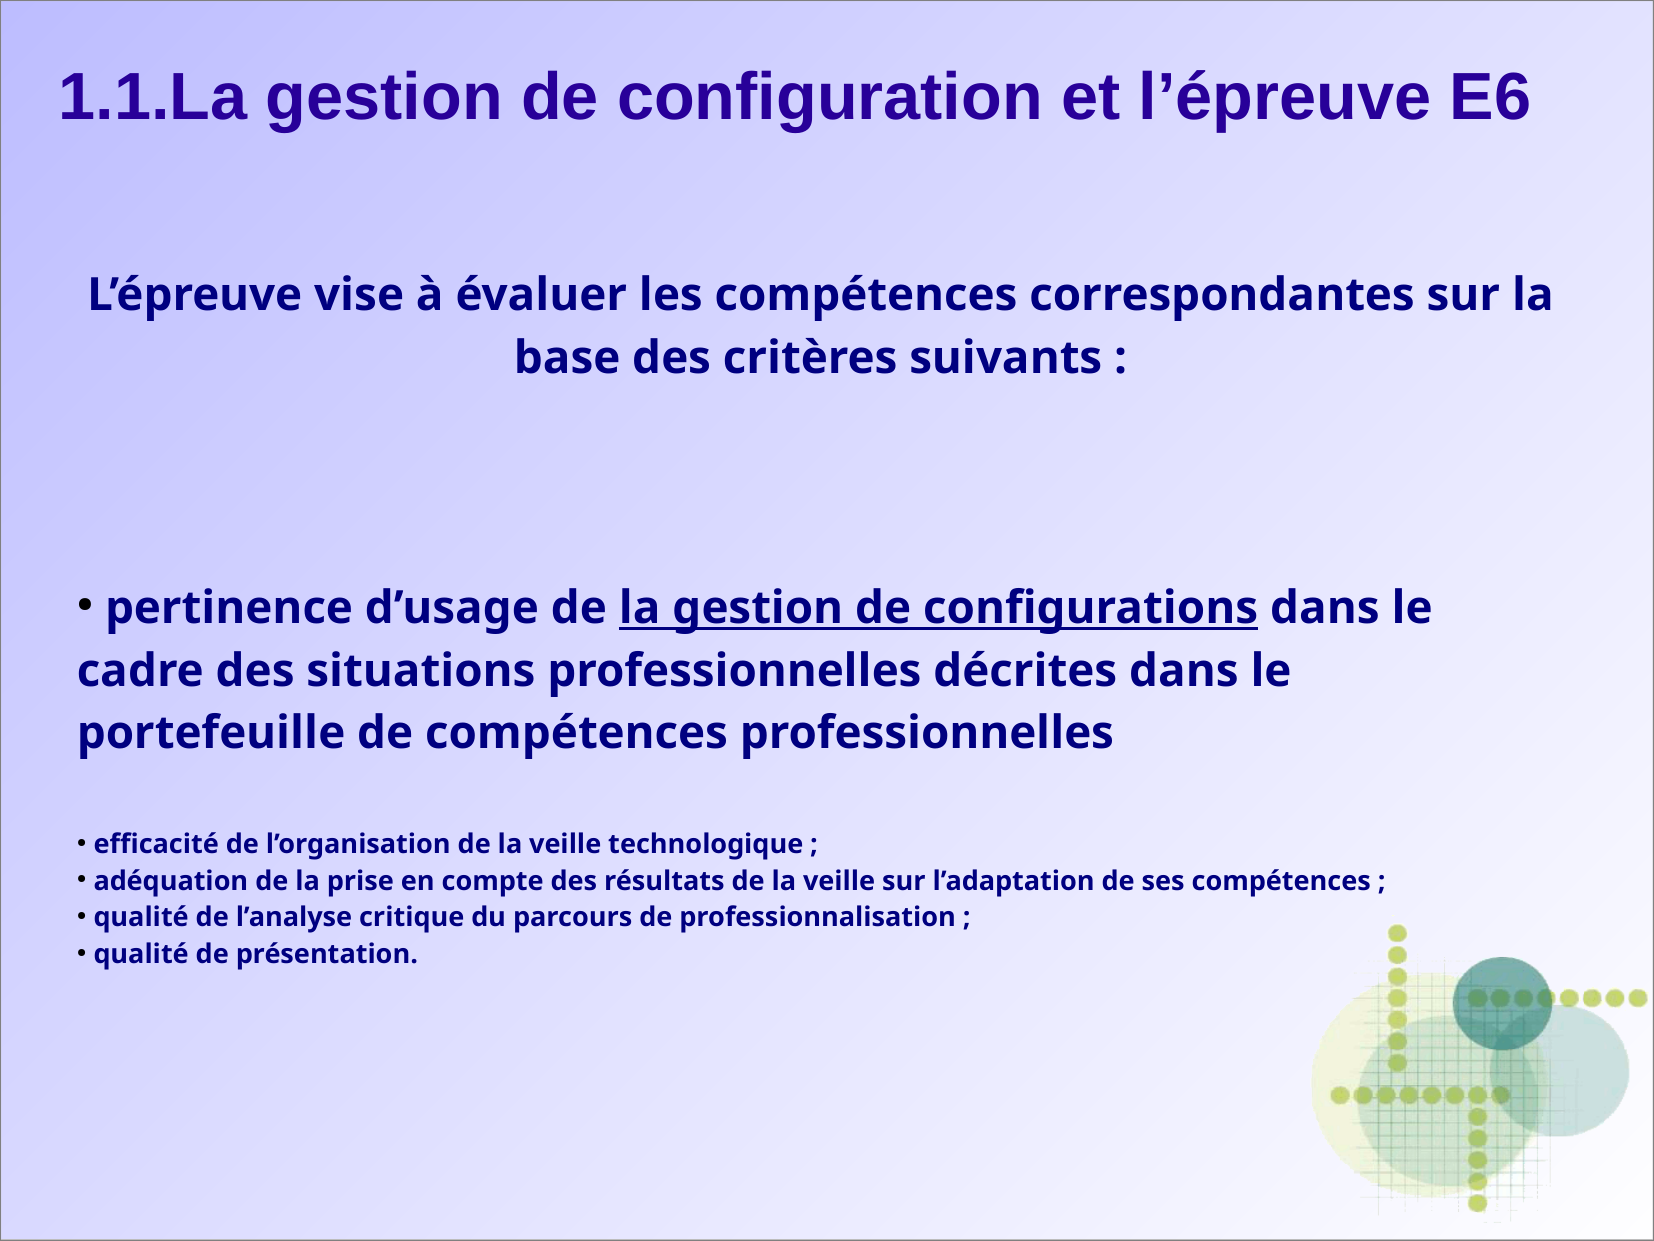

# 1.1.La gestion de configuration et l’épreuve E6
L’épreuve vise à évaluer les compétences correspondantes sur la base des critères suivants :
 pertinence d’usage de la gestion de configurations dans le cadre des situations professionnelles décrites dans le portefeuille de compétences professionnelles
 efficacité de l’organisation de la veille technologique ;
 adéquation de la prise en compte des résultats de la veille sur l’adaptation de ses compétences ;
 qualité de l’analyse critique du parcours de professionnalisation ;
 qualité de présentation.